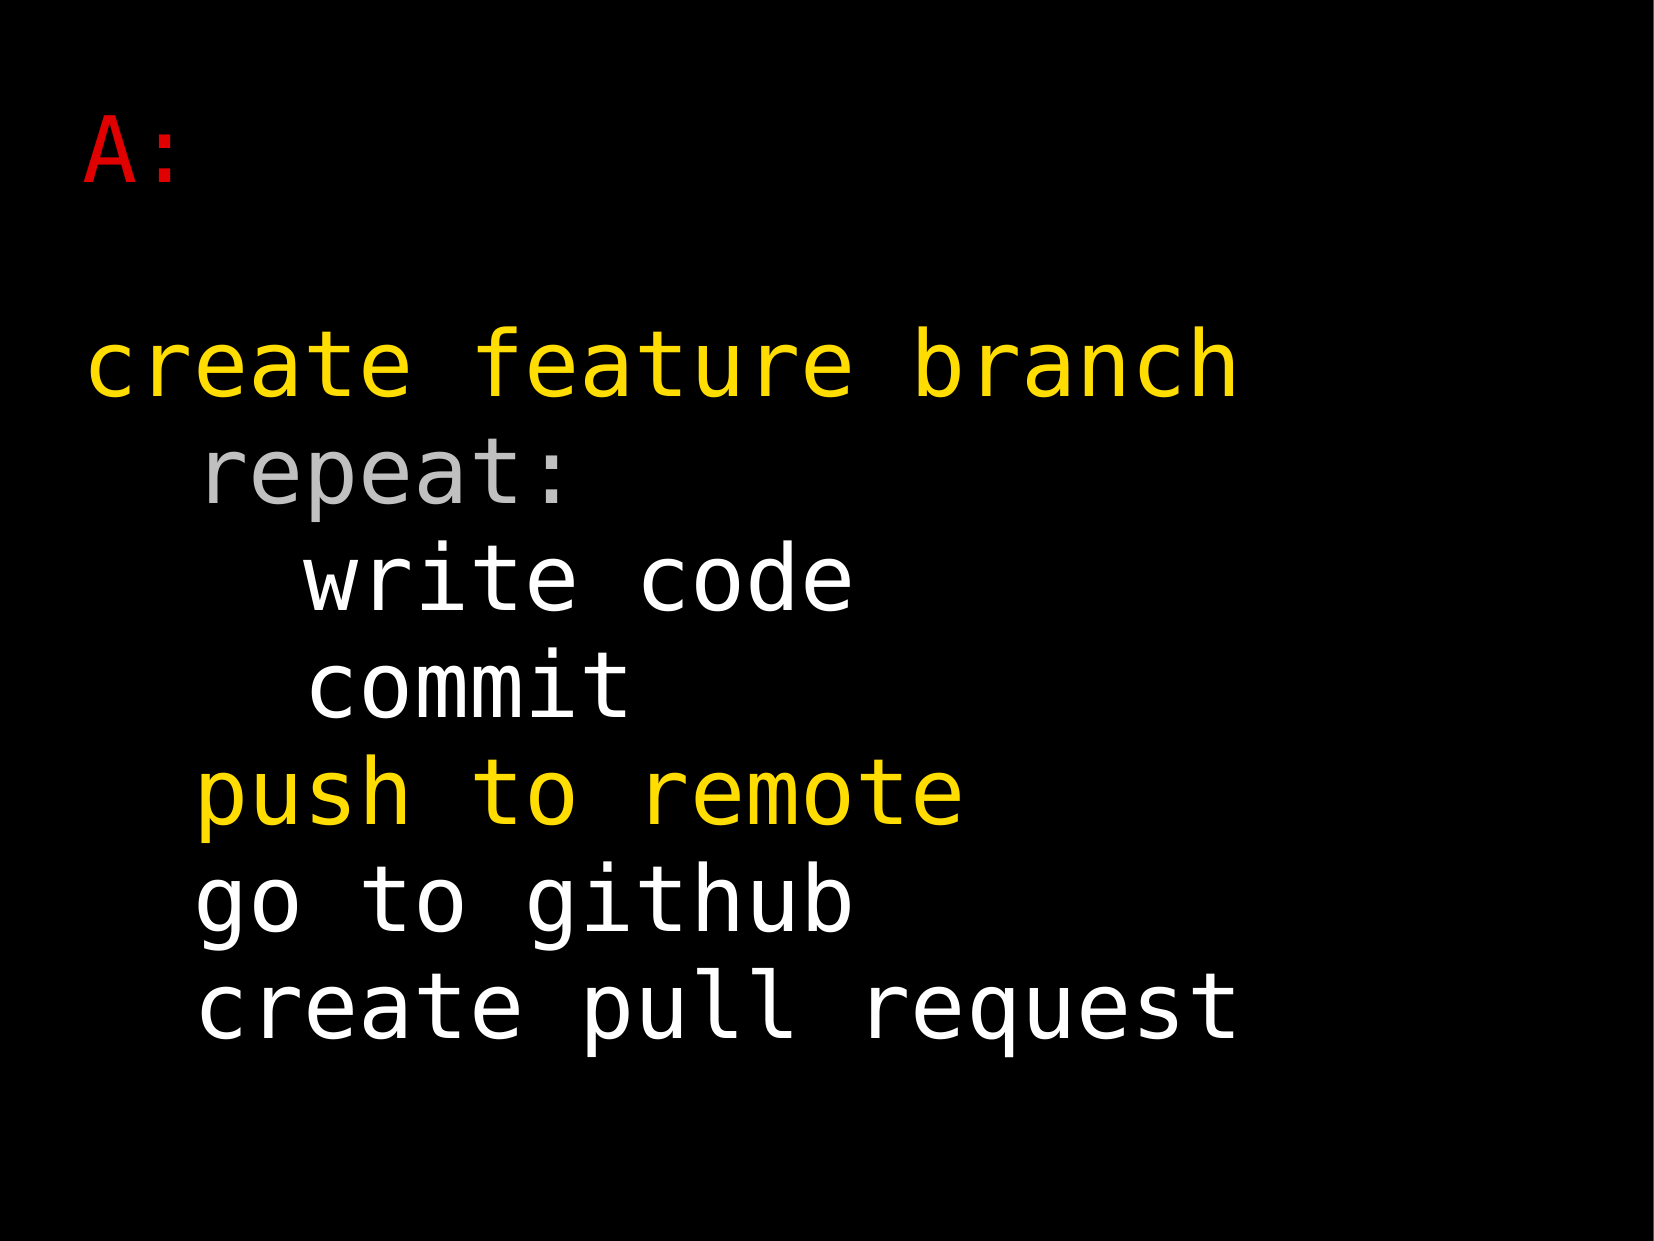

# A:
create feature branch
 repeat:
 write code
 commit
 push to remote
 go to github
 create pull request